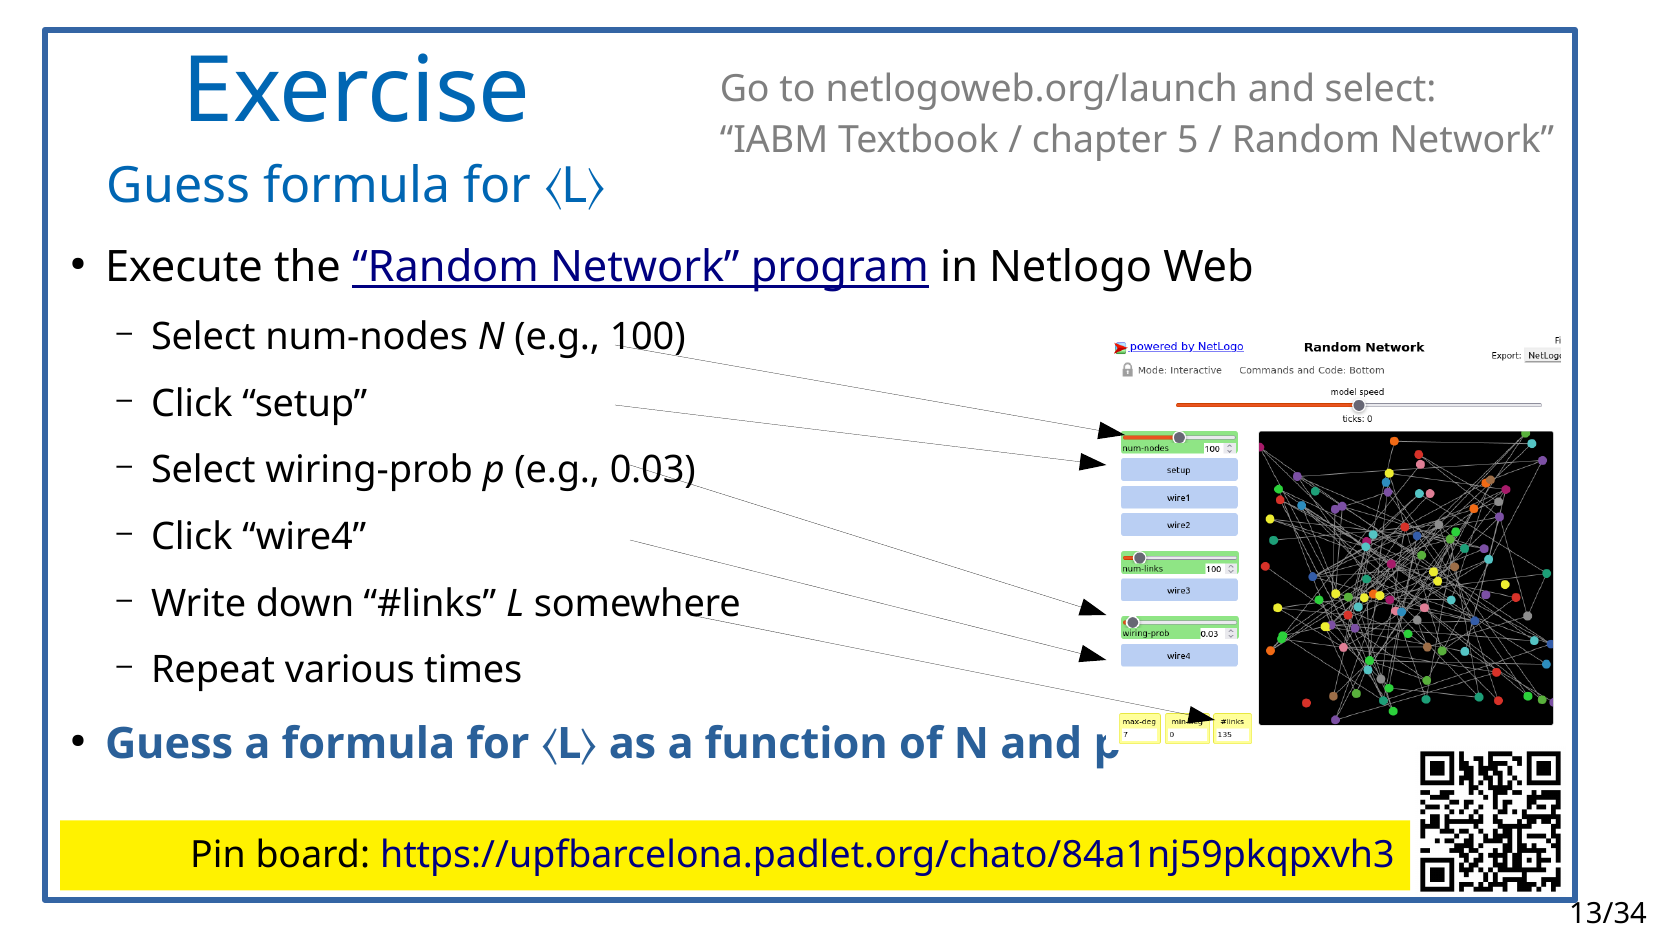

# Exercise Guess formula for 〈L〉
Go to netlogoweb.org/launch and select:
“IABM Textbook / chapter 5 / Random Network”
Execute the “Random Network” program in Netlogo Web
Select num-nodes N (e.g., 100)
Click “setup”
Select wiring-prob p (e.g., 0.03)
Click “wire4”
Write down “#links” L somewhere
Repeat various times
Guess a formula for 〈L〉 as a function of N and p
Pin board: https://upfbarcelona.padlet.org/chato/84a1nj59pkqpxvh3
13